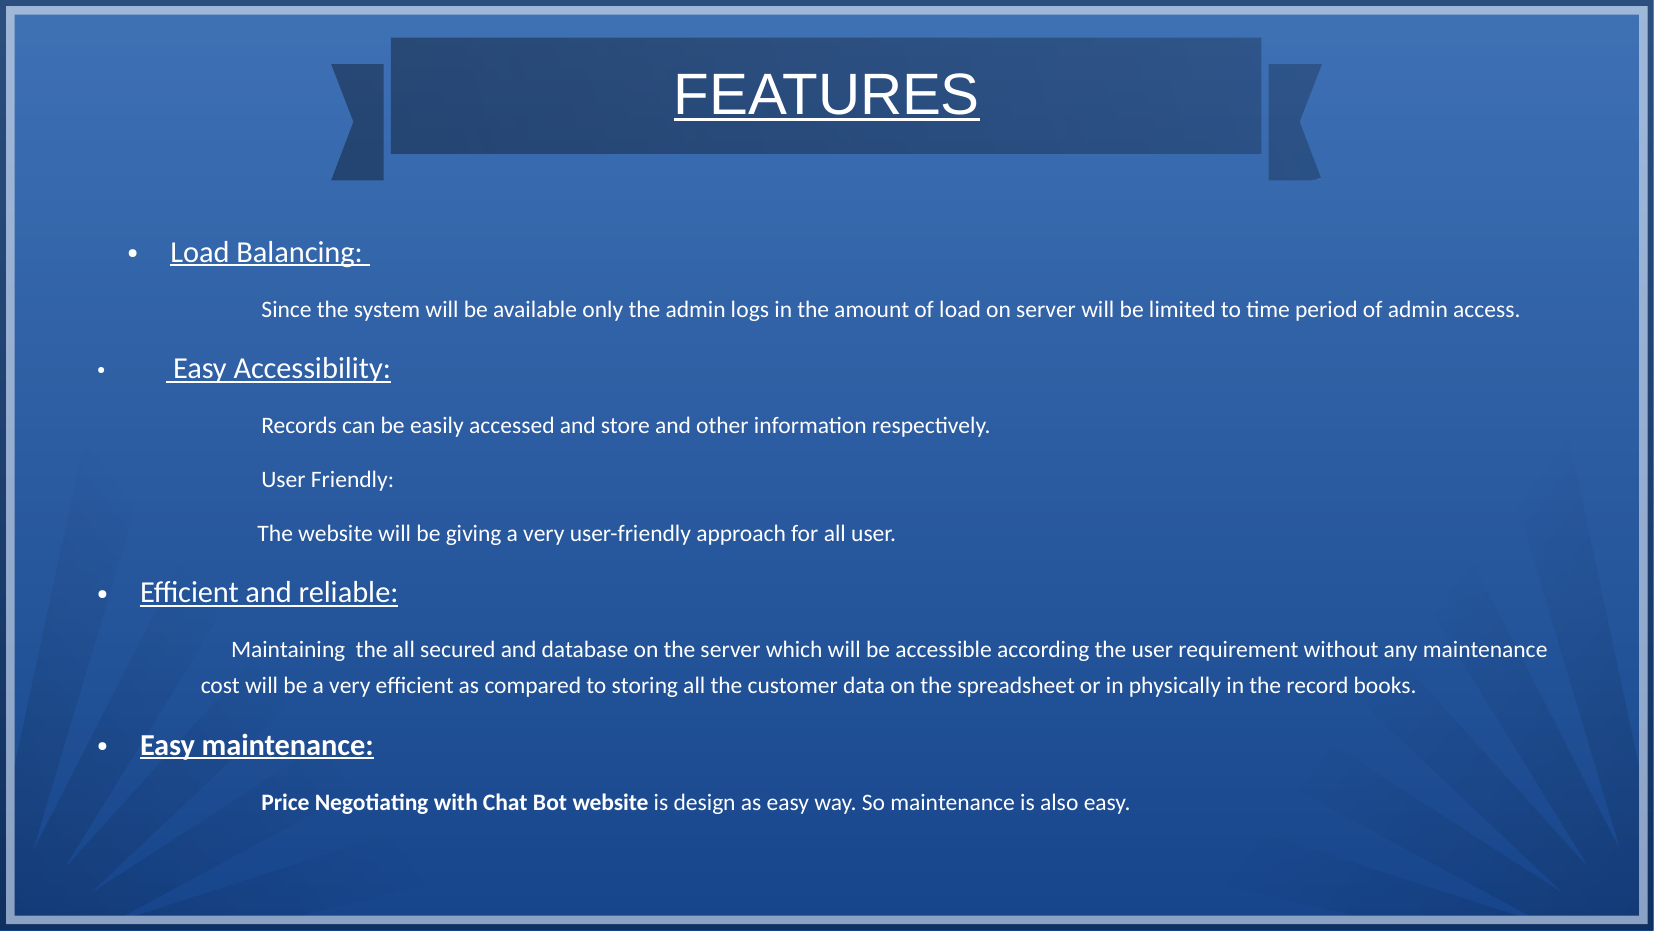

# FEATURES
Load Balancing:
Since the system will be available only the admin logs in the amount of load on server will be limited to time period of admin access.
 Easy Accessibility:
Records can be easily accessed and store and other information respectively.
User Friendly:
 The website will be giving a very user-friendly approach for all user.
Efficient and reliable:
Maintaining the all secured and database on the server which will be accessible according the user requirement without any maintenance cost will be a very efficient as compared to storing all the customer data on the spreadsheet or in physically in the record books.
Easy maintenance:
Price Negotiating with Chat Bot website is design as easy way. So maintenance is also easy.